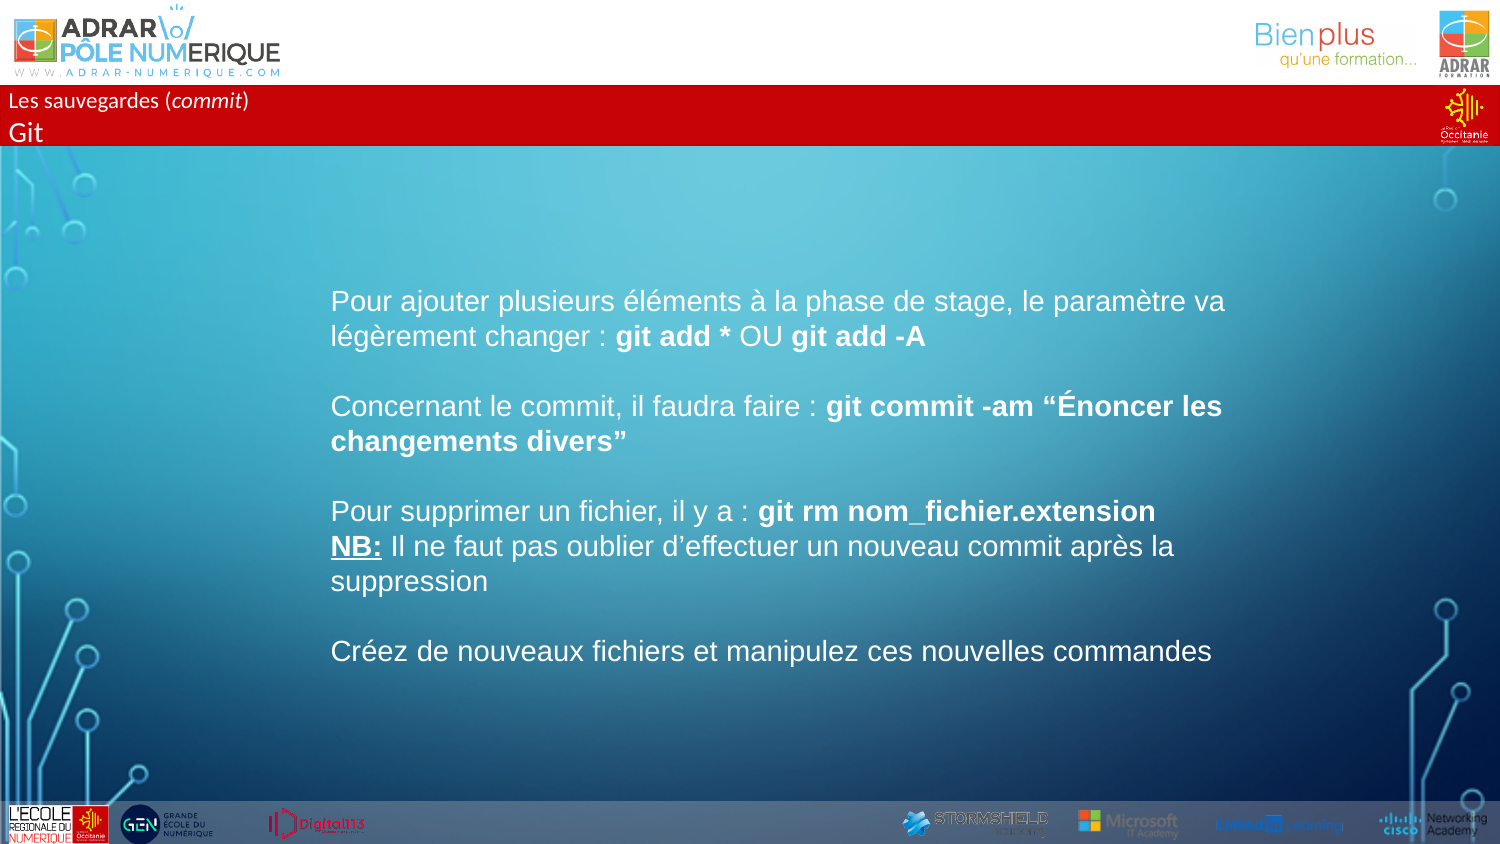

Les sauvegardes (commit)
Git
Pour ajouter plusieurs éléments à la phase de stage, le paramètre va légèrement changer : git add * OU git add -A
Concernant le commit, il faudra faire : git commit -am “Énoncer les changements divers”
Pour supprimer un fichier, il y a : git rm nom_fichier.extension
NB: Il ne faut pas oublier d’effectuer un nouveau commit après la suppression
Créez de nouveaux fichiers et manipulez ces nouvelles commandes